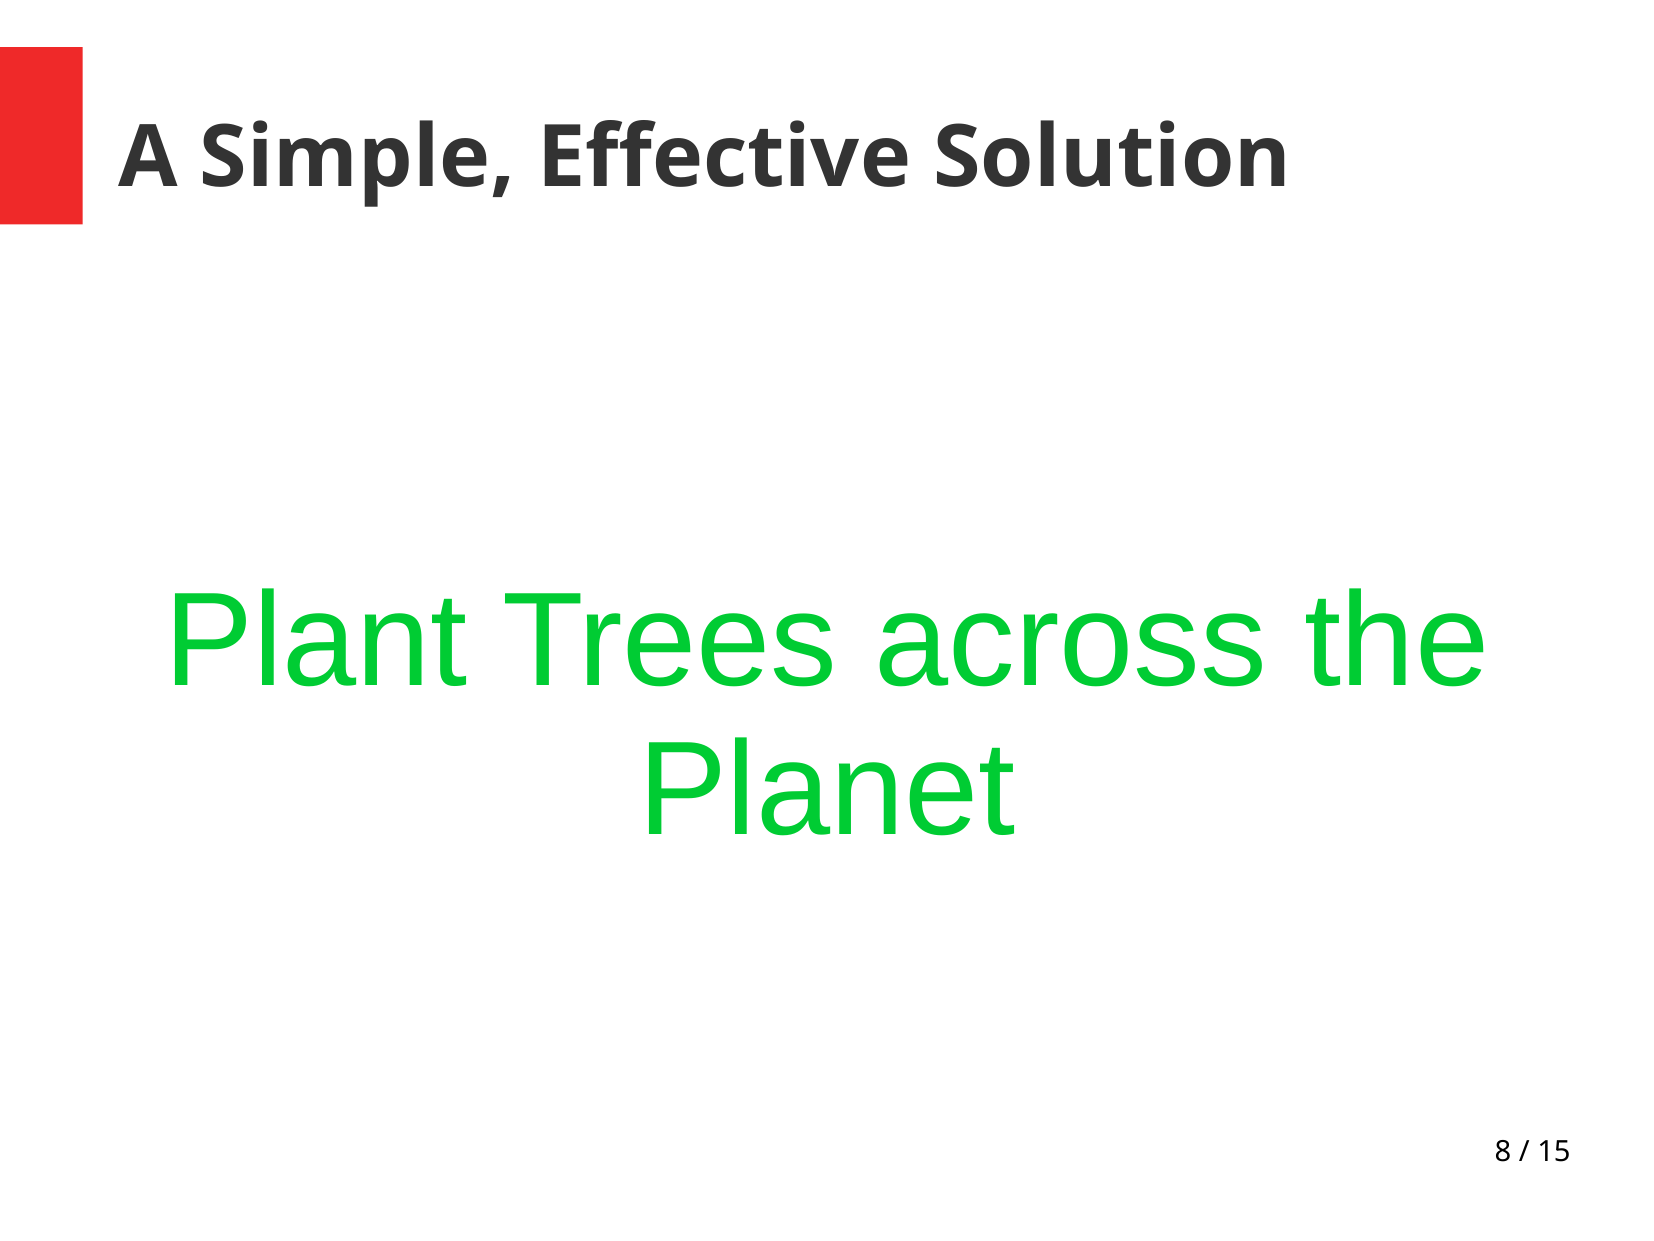

# A Simple, Effective Solution
Plant Trees across the Planet
8